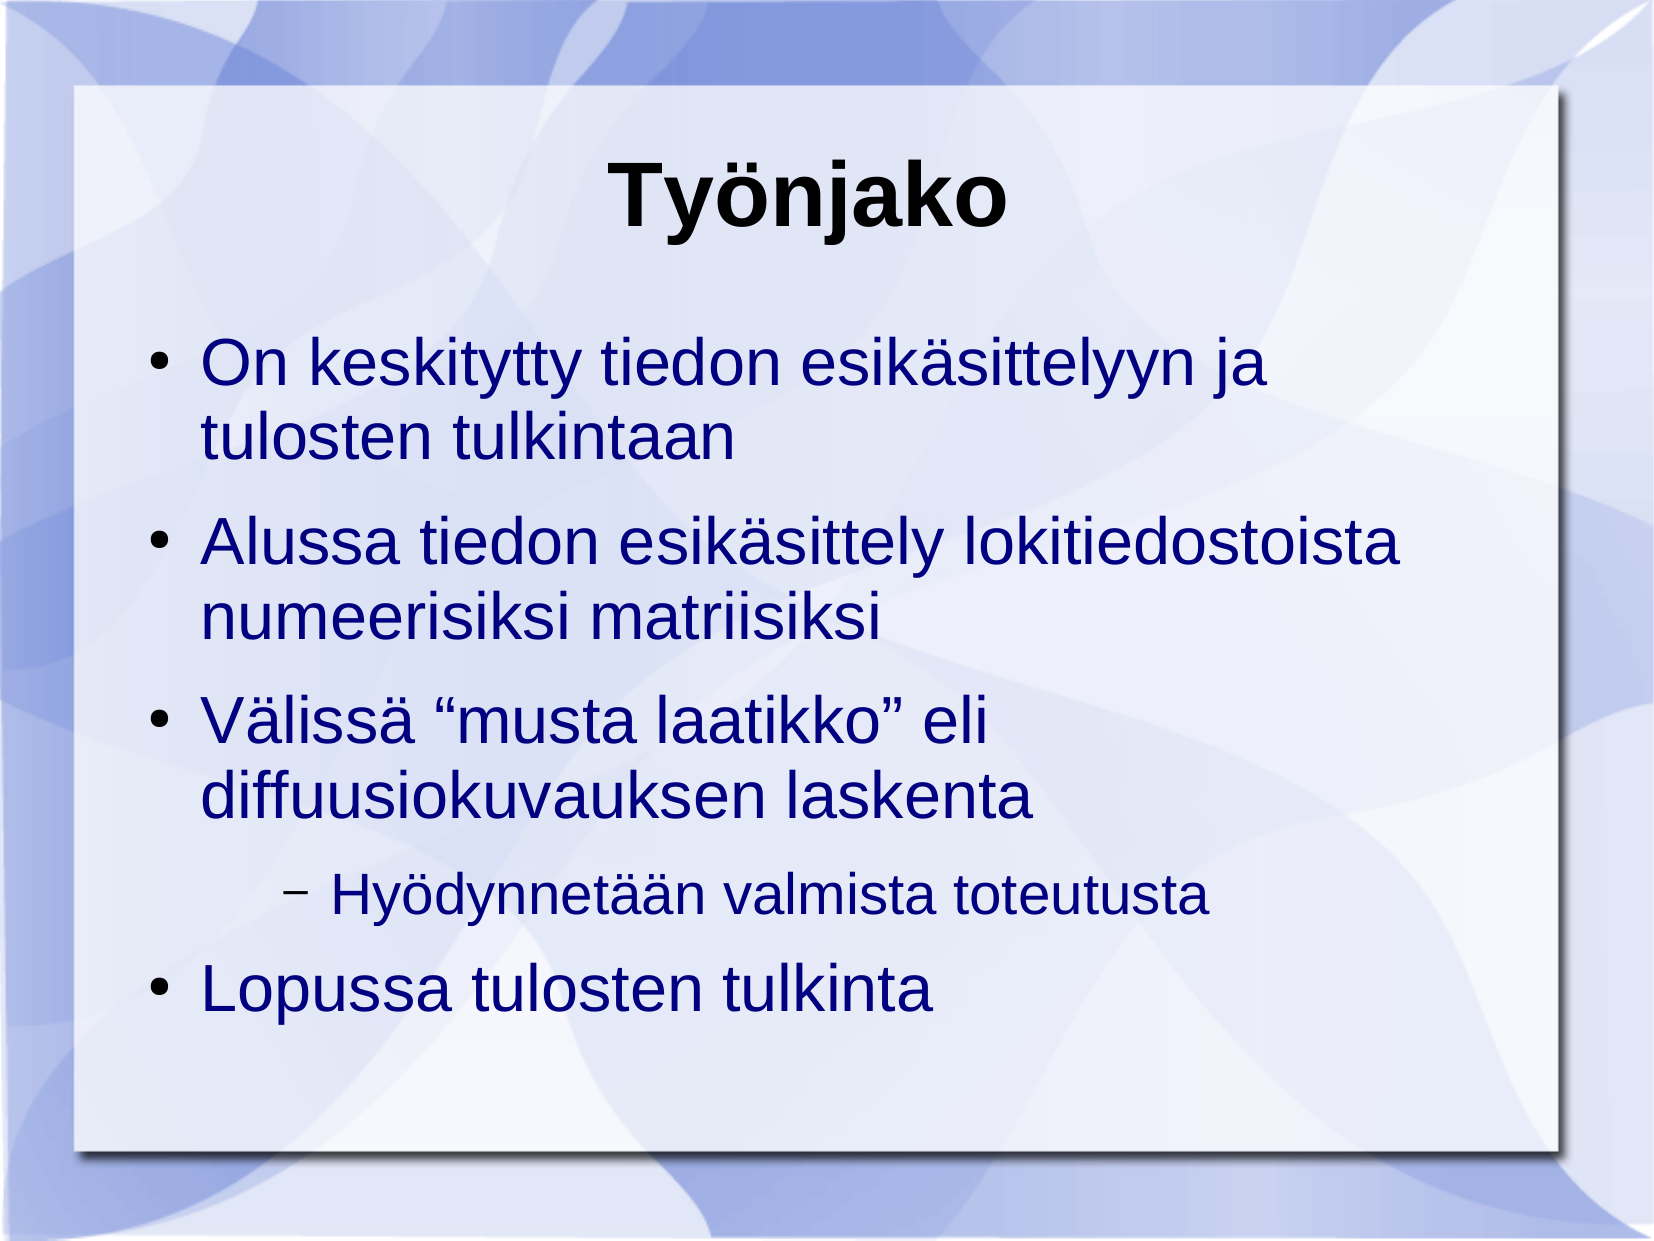

# Työnjako
On keskitytty tiedon esikäsittelyyn ja tulosten tulkintaan
Alussa tiedon esikäsittely lokitiedostoista numeerisiksi matriisiksi
Välissä “musta laatikko” eli diffuusiokuvauksen laskenta
Hyödynnetään valmista toteutusta
Lopussa tulosten tulkinta